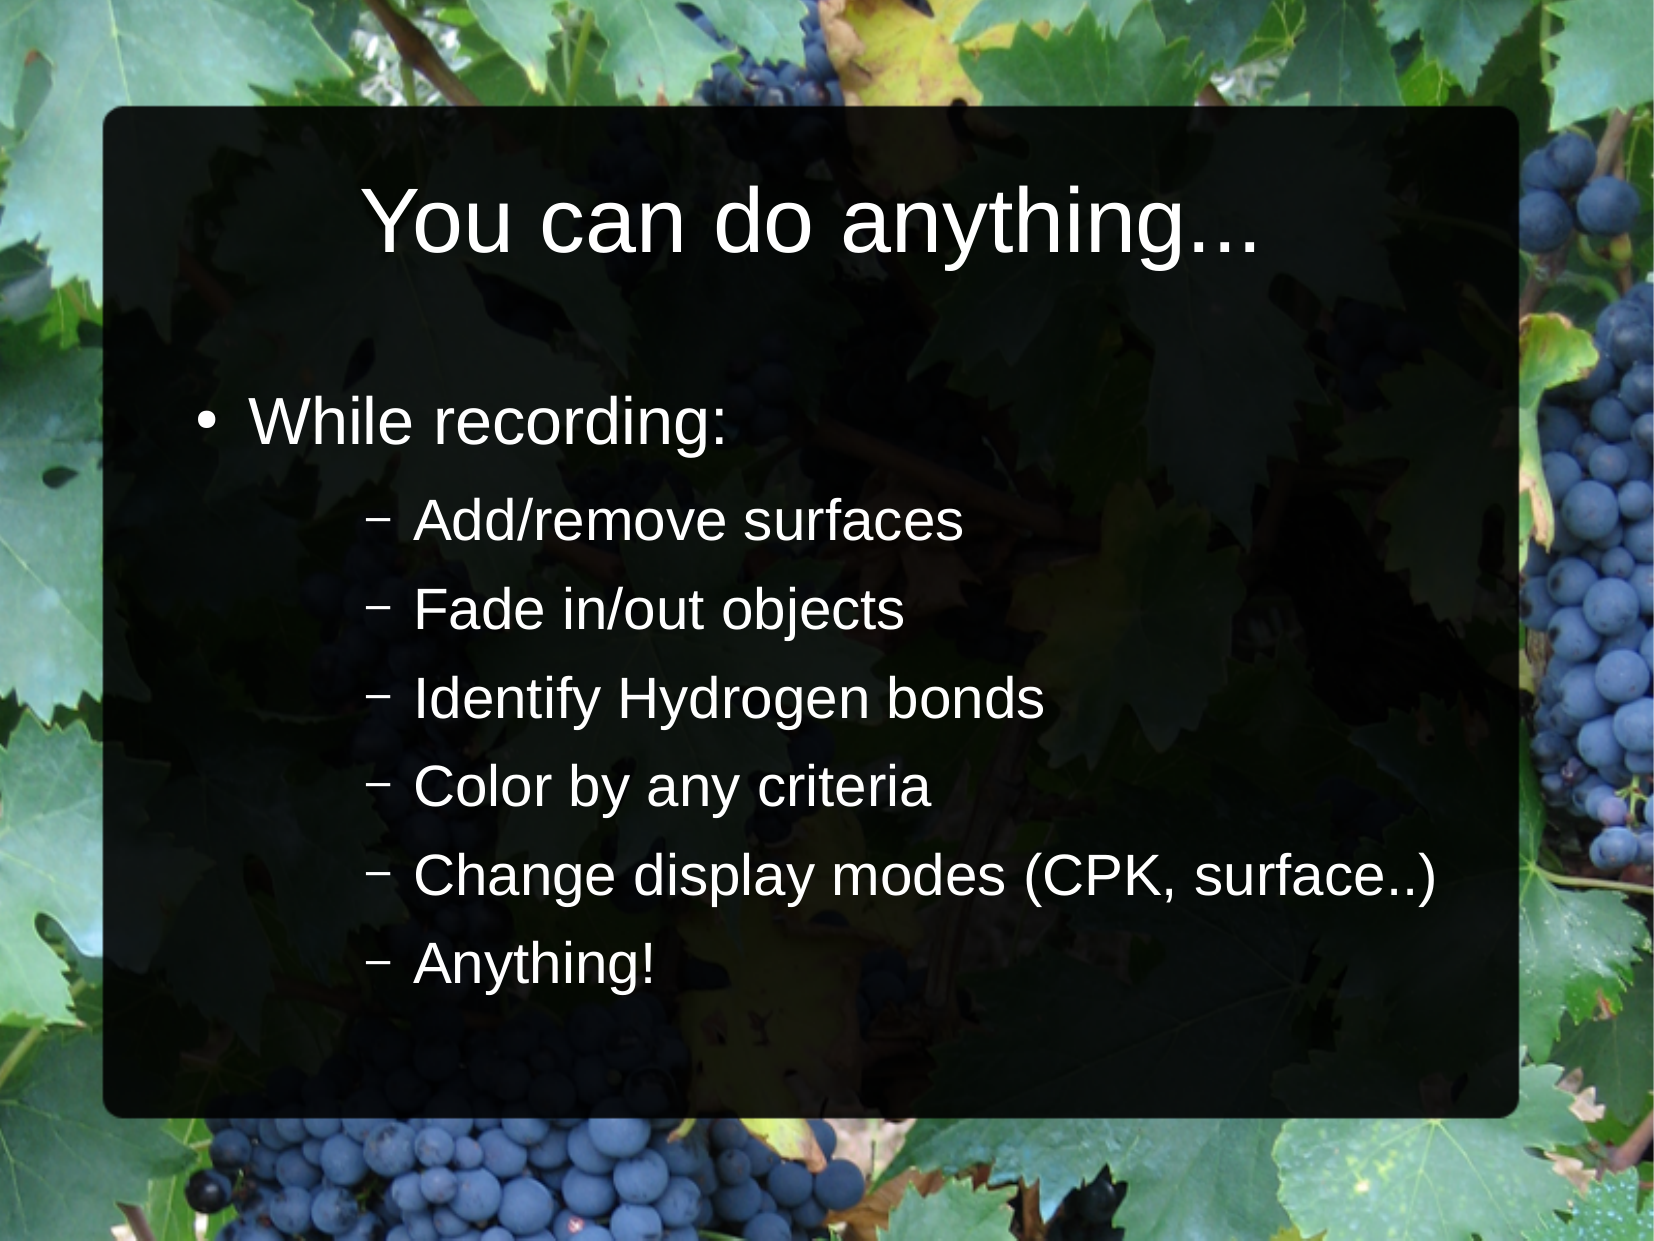

# You can do anything...
While recording:
Add/remove surfaces
Fade in/out objects
Identify Hydrogen bonds
Color by any criteria
Change display modes (CPK, surface..)
Anything!